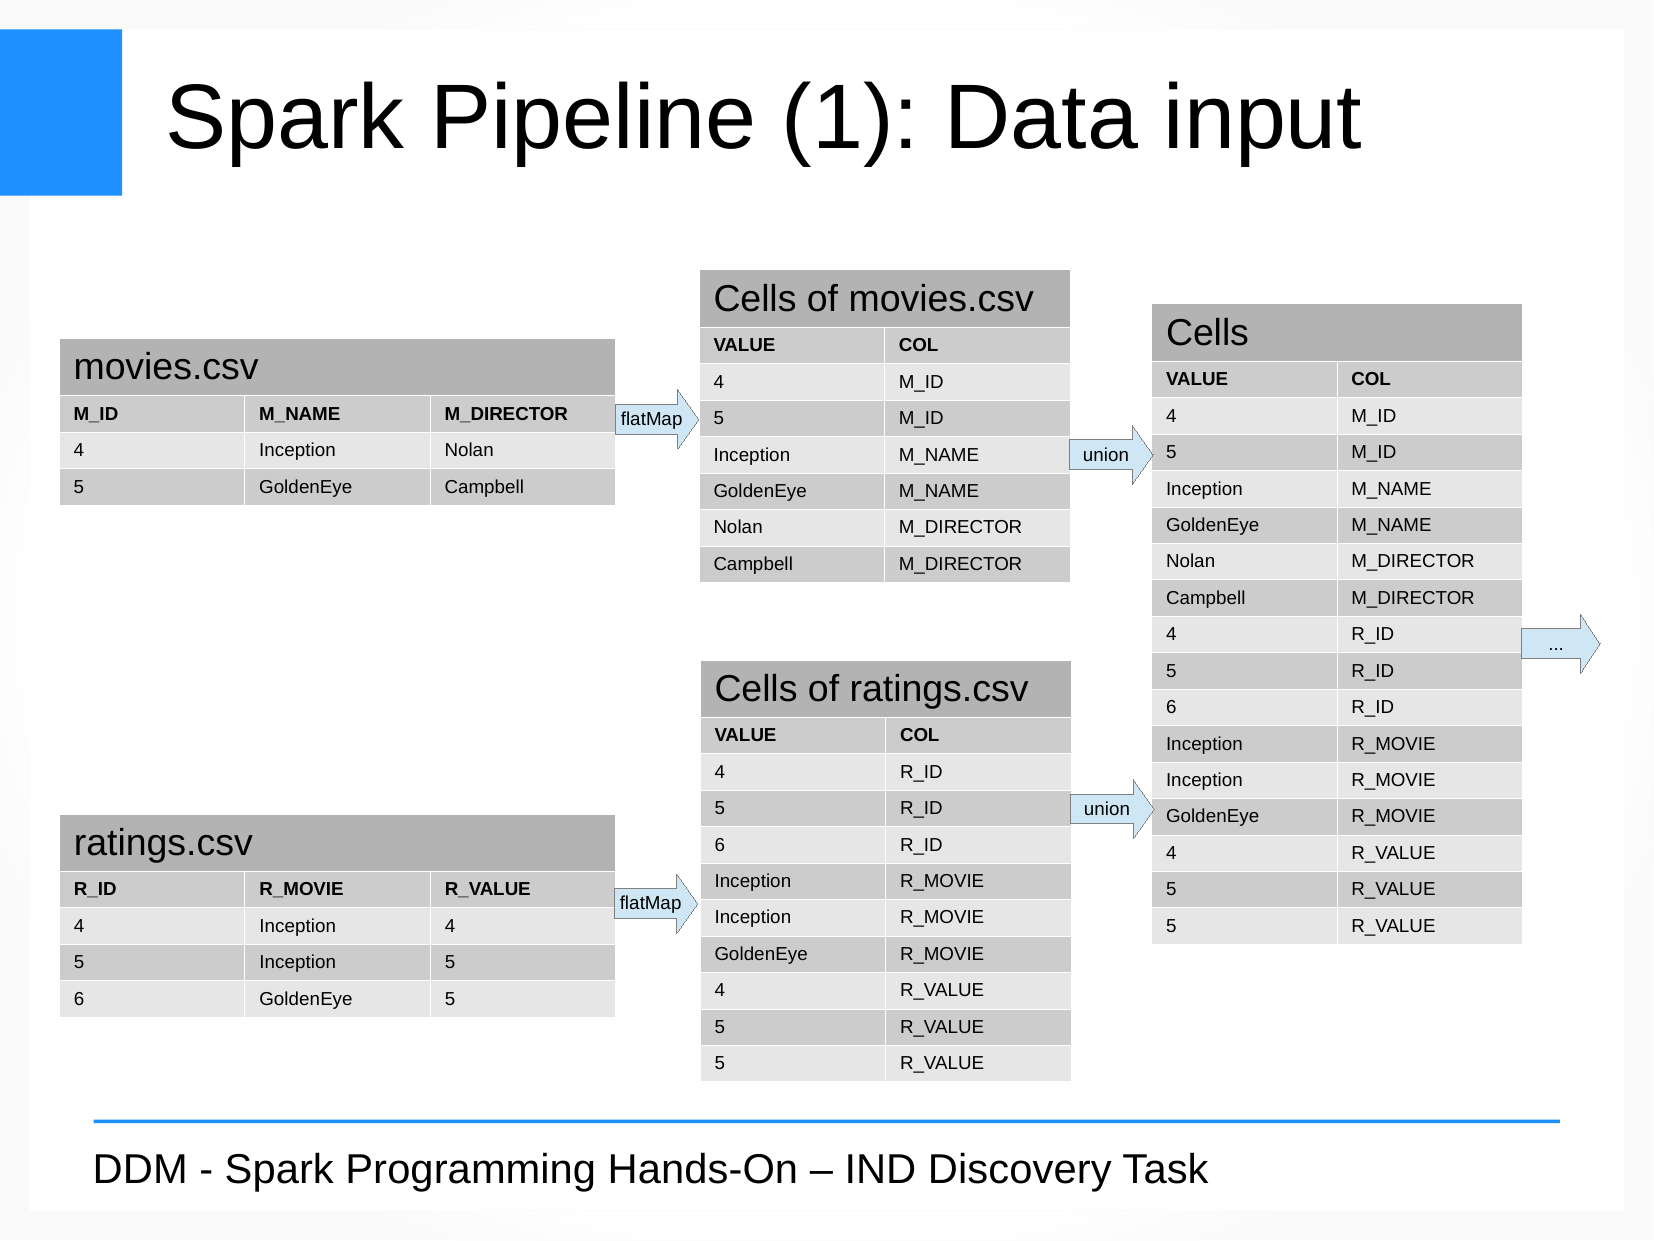

# Spark Pipeline (1): Data input
| Cells of movies.csv | |
| --- | --- |
| VALUE | COL |
| 4 | M\_ID |
| 5 | M\_ID |
| Inception | M\_NAME |
| GoldenEye | M\_NAME |
| Nolan | M\_DIRECTOR |
| Campbell | M\_DIRECTOR |
| Cells | |
| --- | --- |
| VALUE | COL |
| 4 | M\_ID |
| 5 | M\_ID |
| Inception | M\_NAME |
| GoldenEye | M\_NAME |
| Nolan | M\_DIRECTOR |
| Campbell | M\_DIRECTOR |
| 4 | R\_ID |
| 5 | R\_ID |
| 6 | R\_ID |
| Inception | R\_MOVIE |
| Inception | R\_MOVIE |
| GoldenEye | R\_MOVIE |
| 4 | R\_VALUE |
| 5 | R\_VALUE |
| 5 | R\_VALUE |
| movies.csv | | |
| --- | --- | --- |
| M\_ID | M\_NAME | M\_DIRECTOR |
| 4 | Inception | Nolan |
| 5 | GoldenEye | Campbell |
flatMap
union
...
| Cells of ratings.csv | |
| --- | --- |
| VALUE | COL |
| 4 | R\_ID |
| 5 | R\_ID |
| 6 | R\_ID |
| Inception | R\_MOVIE |
| Inception | R\_MOVIE |
| GoldenEye | R\_MOVIE |
| 4 | R\_VALUE |
| 5 | R\_VALUE |
| 5 | R\_VALUE |
union
| ratings.csv | | |
| --- | --- | --- |
| R\_ID | R\_MOVIE | R\_VALUE |
| 4 | Inception | 4 |
| 5 | Inception | 5 |
| 6 | GoldenEye | 5 |
flatMap
DDM - Spark Programming Hands-On – IND Discovery Task